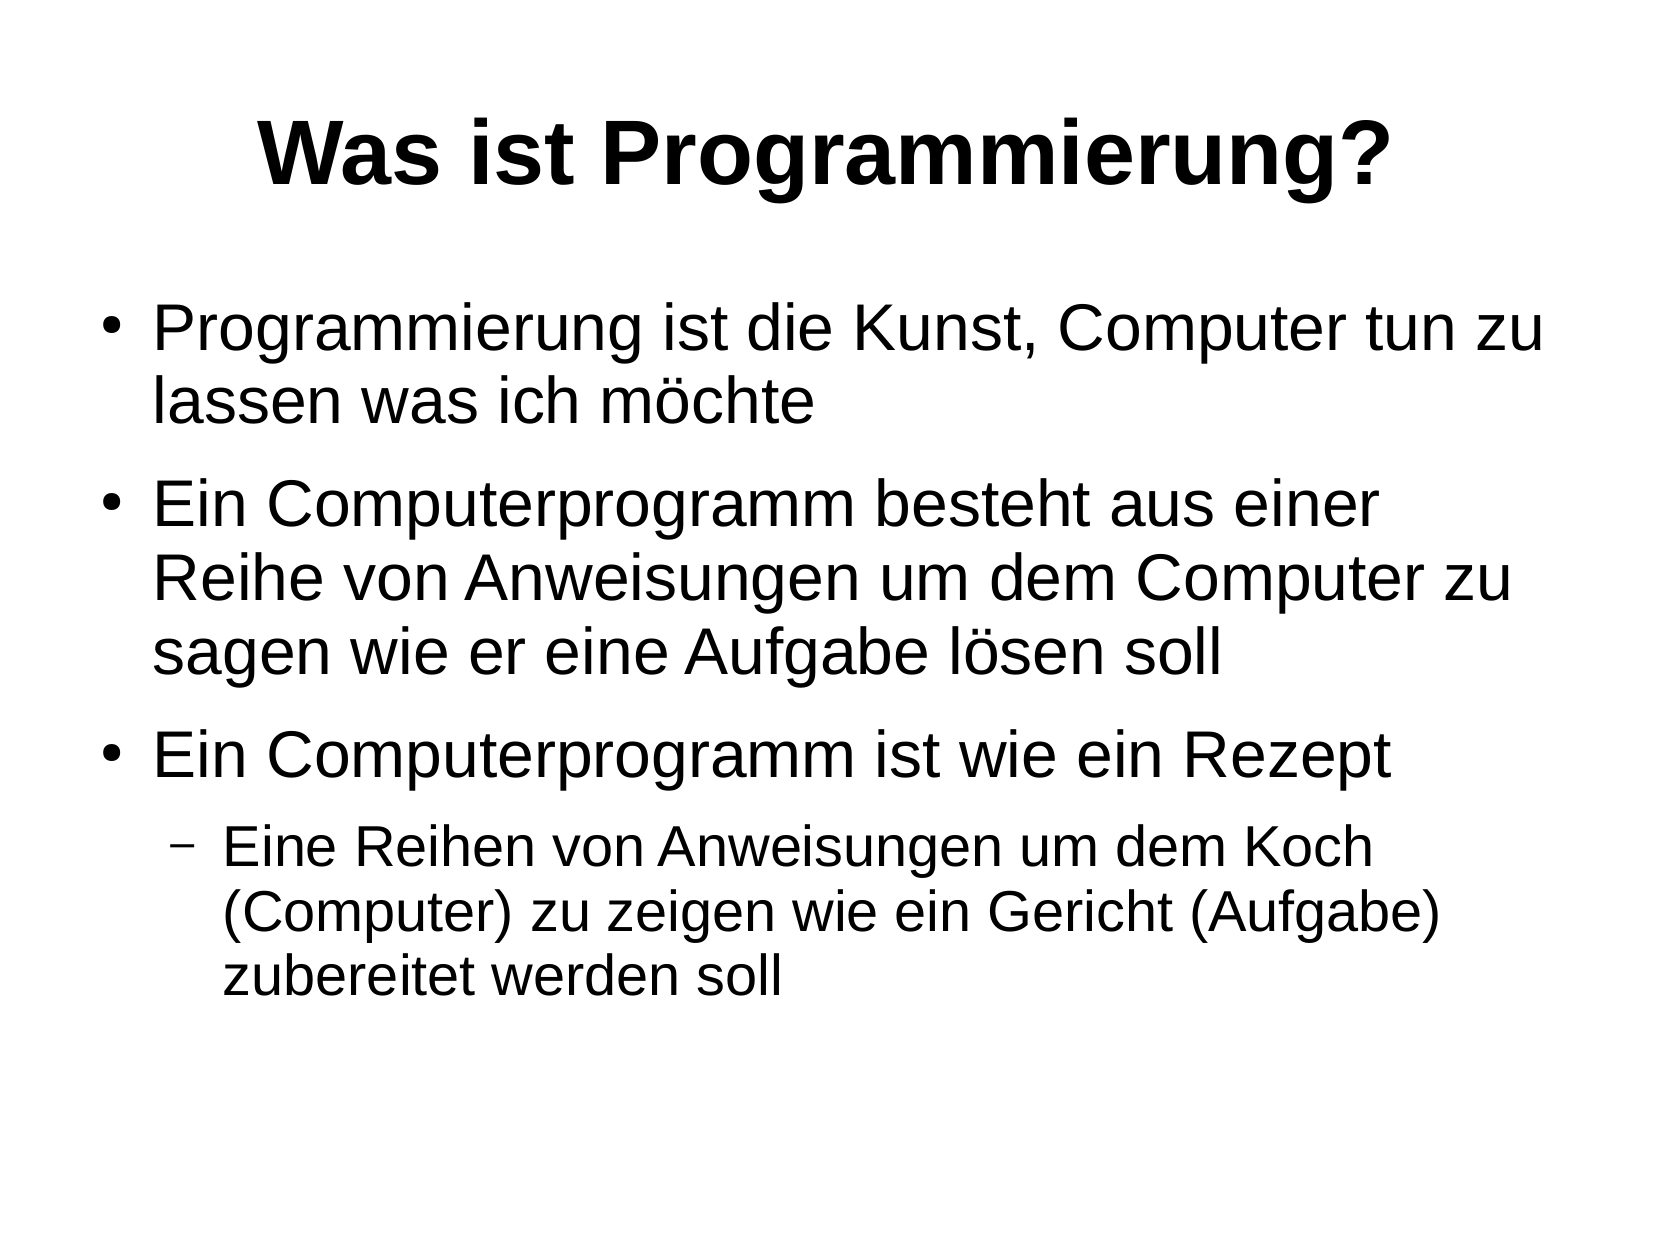

# Was ist Programmierung?
Programmierung ist die Kunst, Computer tun zu lassen was ich möchte
Ein Computerprogramm besteht aus einer Reihe von Anweisungen um dem Computer zu sagen wie er eine Aufgabe lösen soll
Ein Computerprogramm ist wie ein Rezept
Eine Reihen von Anweisungen um dem Koch (Computer) zu zeigen wie ein Gericht (Aufgabe) zubereitet werden soll